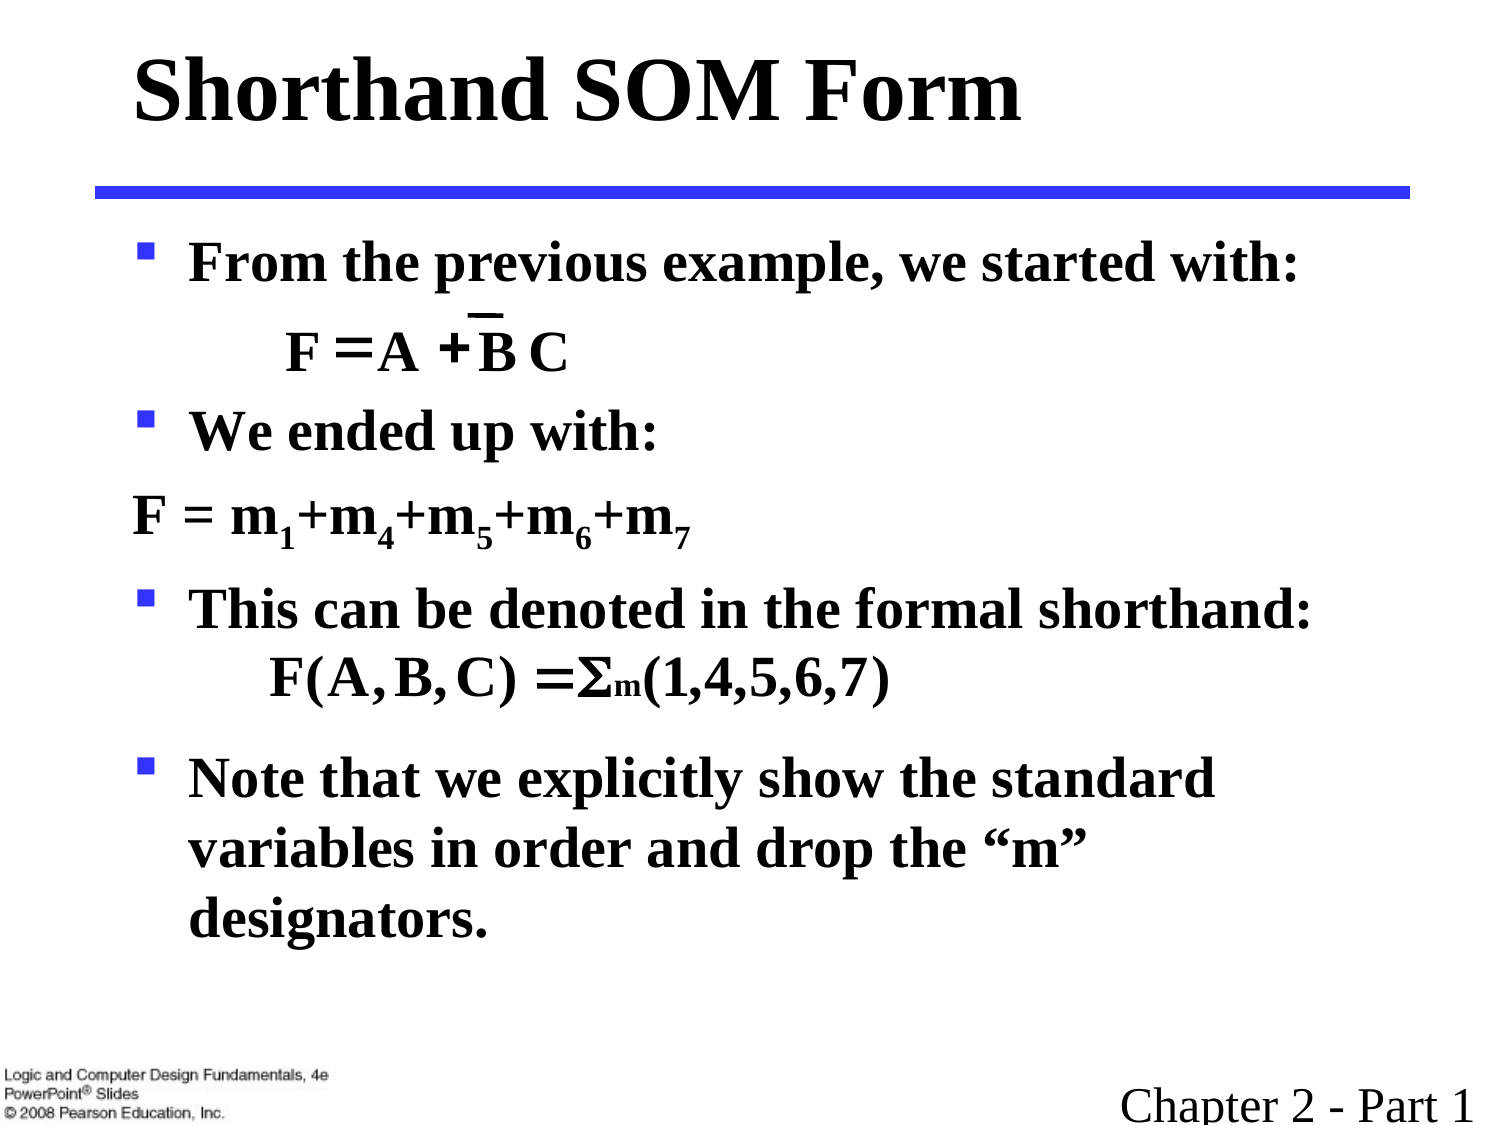

# Shorthand SOM Form
From the previous example, we started with:
We ended up with:
F = m1+m4+m5+m6+m7
This can be denoted in the formal shorthand:
Note that we explicitly show the standard variables in order and drop the “m” designators.


F
A
B
C
47